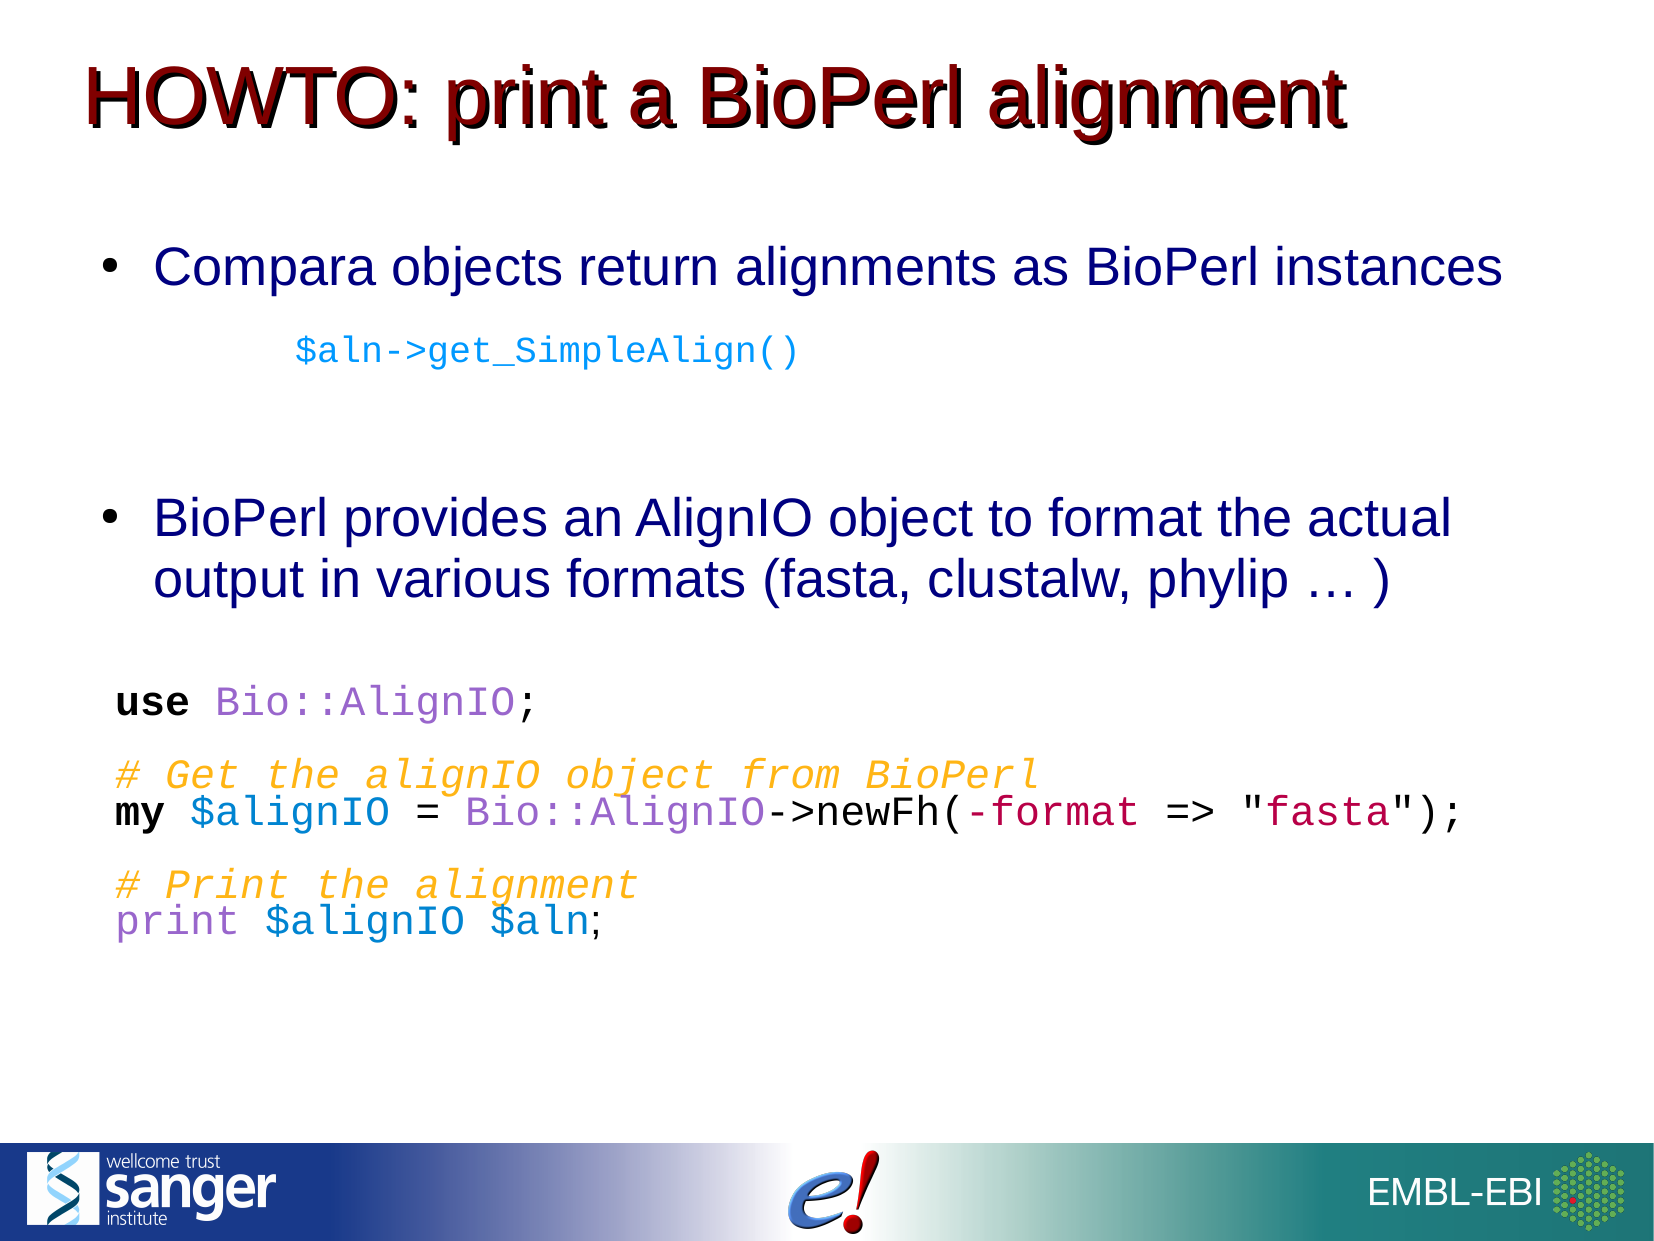

# HOWTO: print a BioPerl alignment
Compara objects return alignments as BioPerl instances
$aln->get_SimpleAlign()
BioPerl provides an AlignIO object to format the actual output in various formats (fasta, clustalw, phylip … )
use Bio::AlignIO;
# Get the alignIO object from BioPerl
my $alignIO = Bio::AlignIO->newFh(-format => "fasta");
# Print the alignment
print $alignIO $aln;